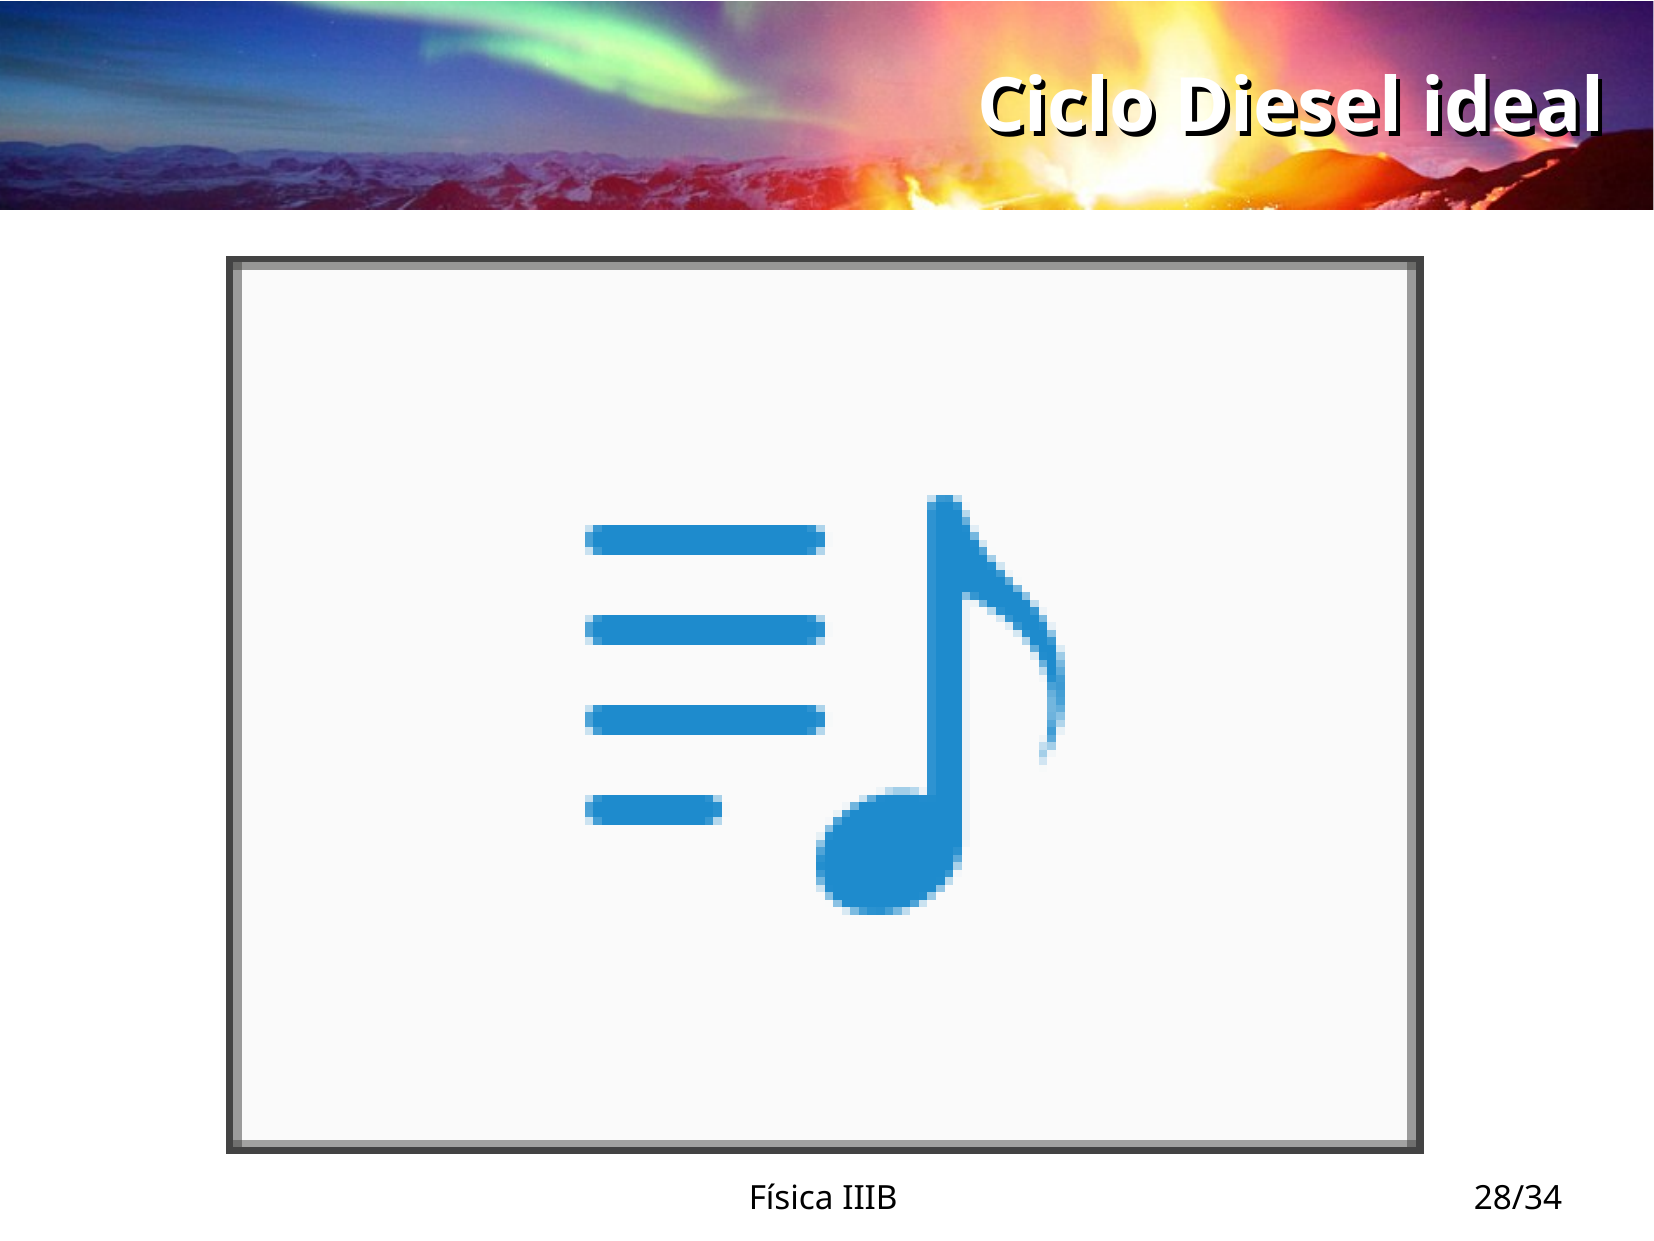

# Ciclo Diesel ideal
Física IIIB
28